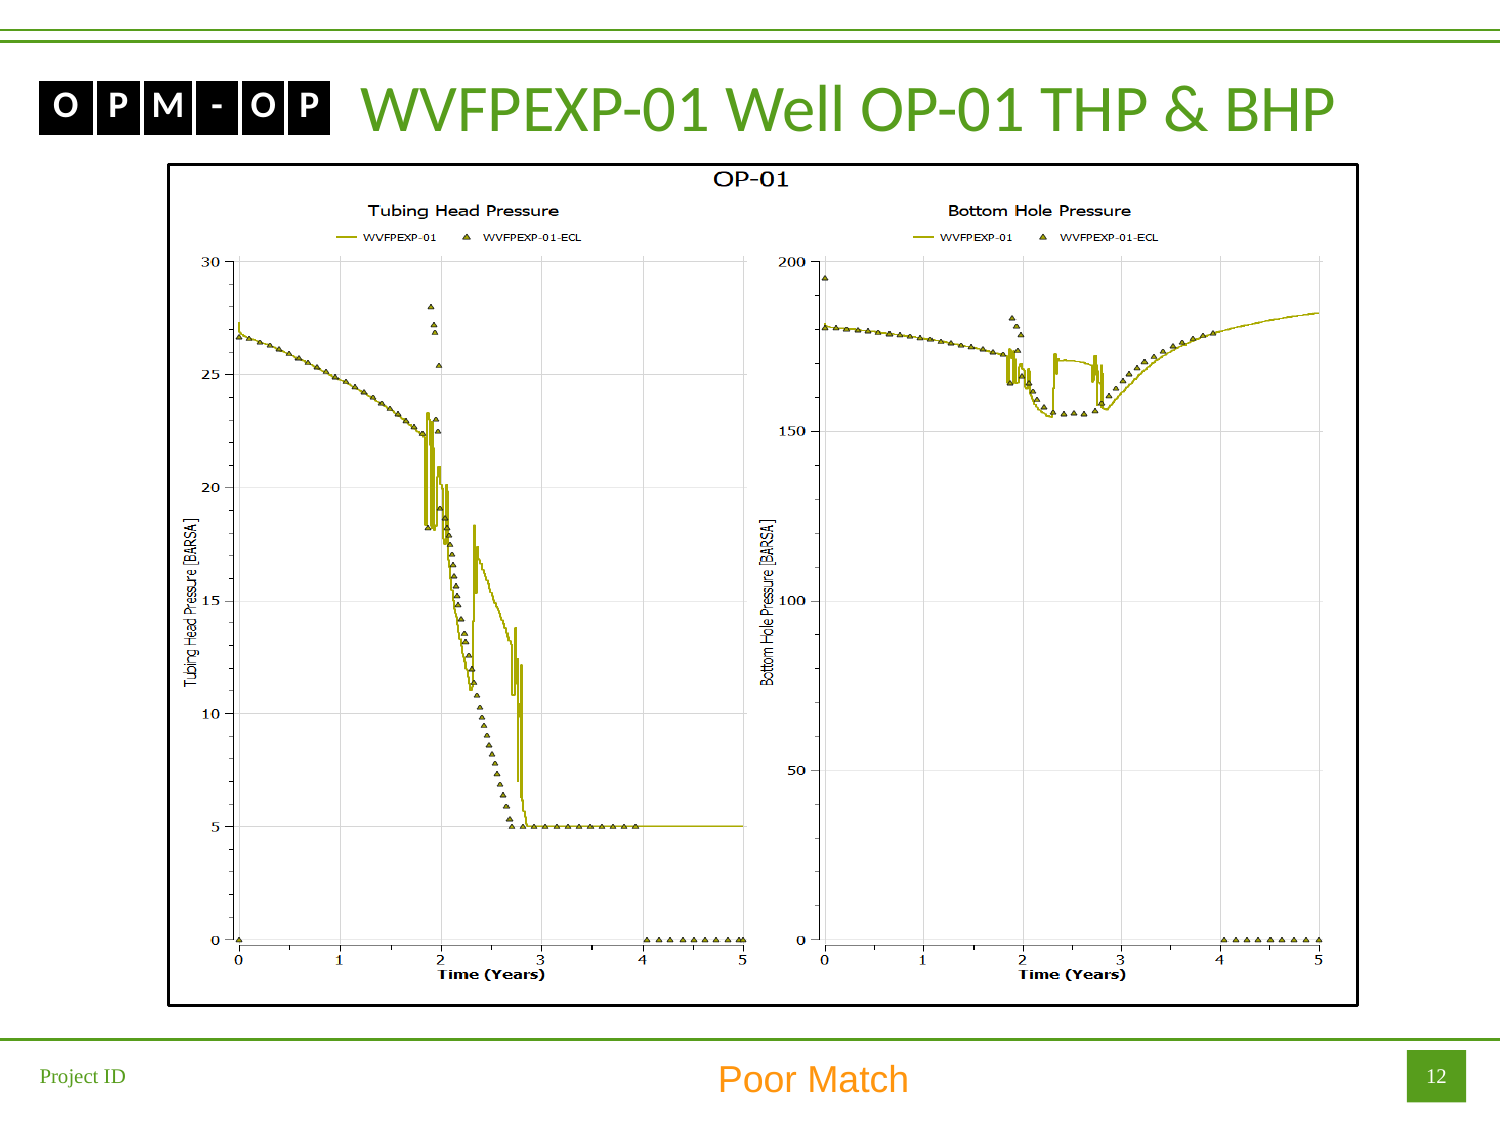

# WVFPEXP-01 Well OP-01 THP & BHP
Project ID
12
Poor Match